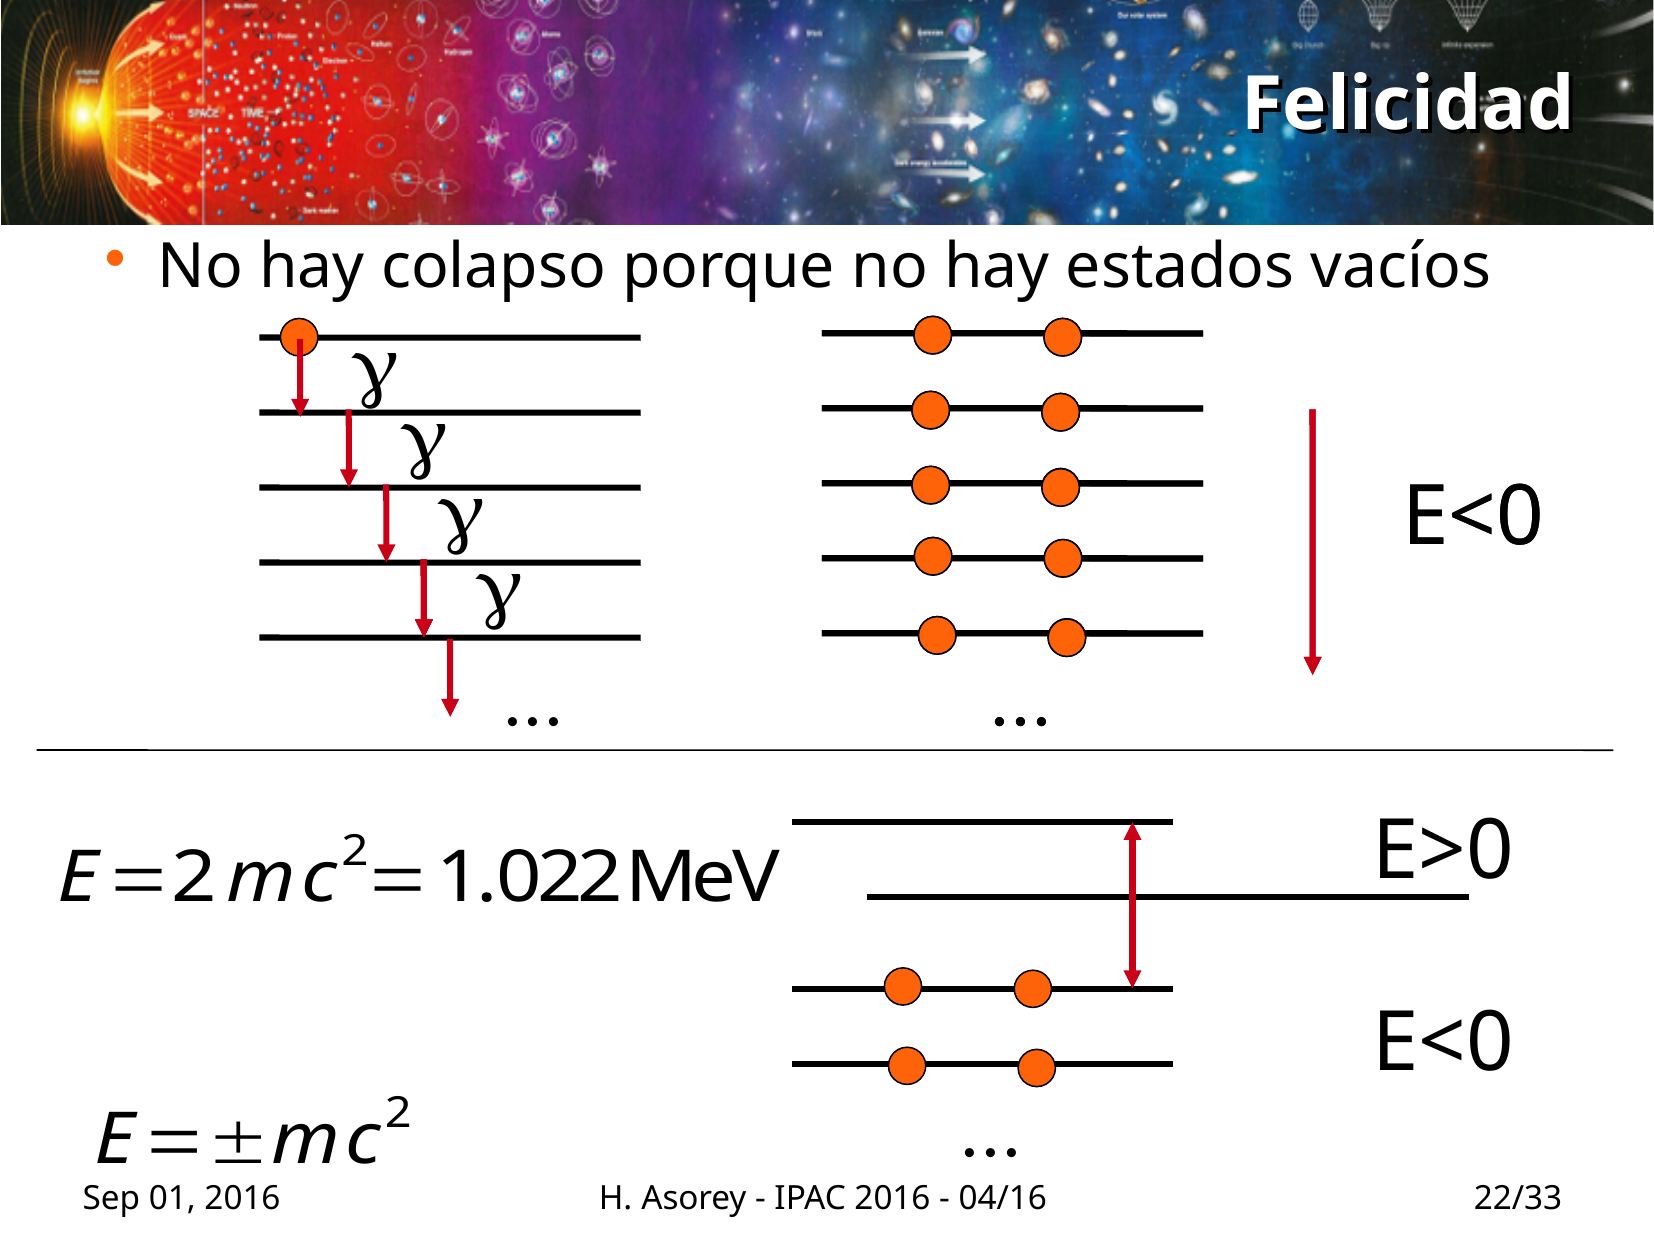

# Felicidad
No hay colapso porque no hay estados vacíos



E<0
E<0




E>0
E<0

Sep 01, 2016
H. Asorey - IPAC 2016 - 04/16
22